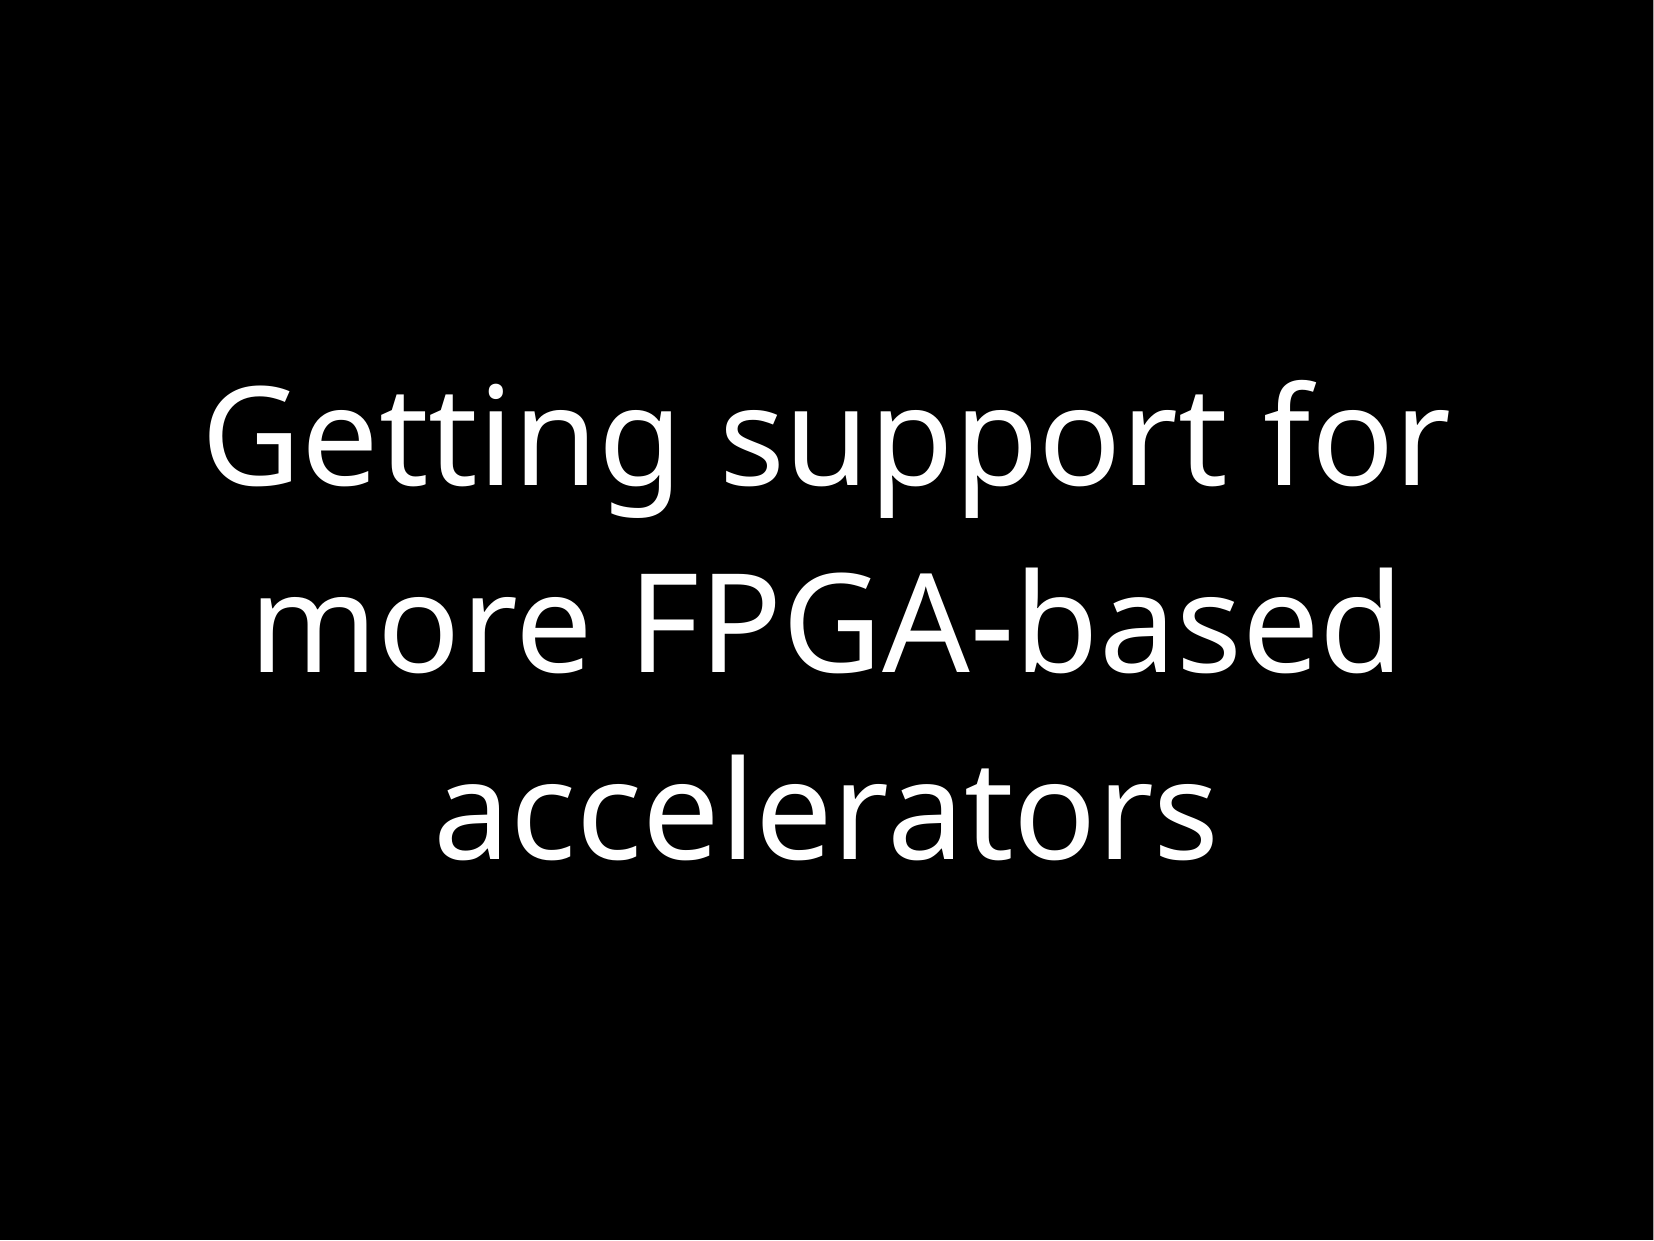

# Getting support for more FPGA-based accelerators